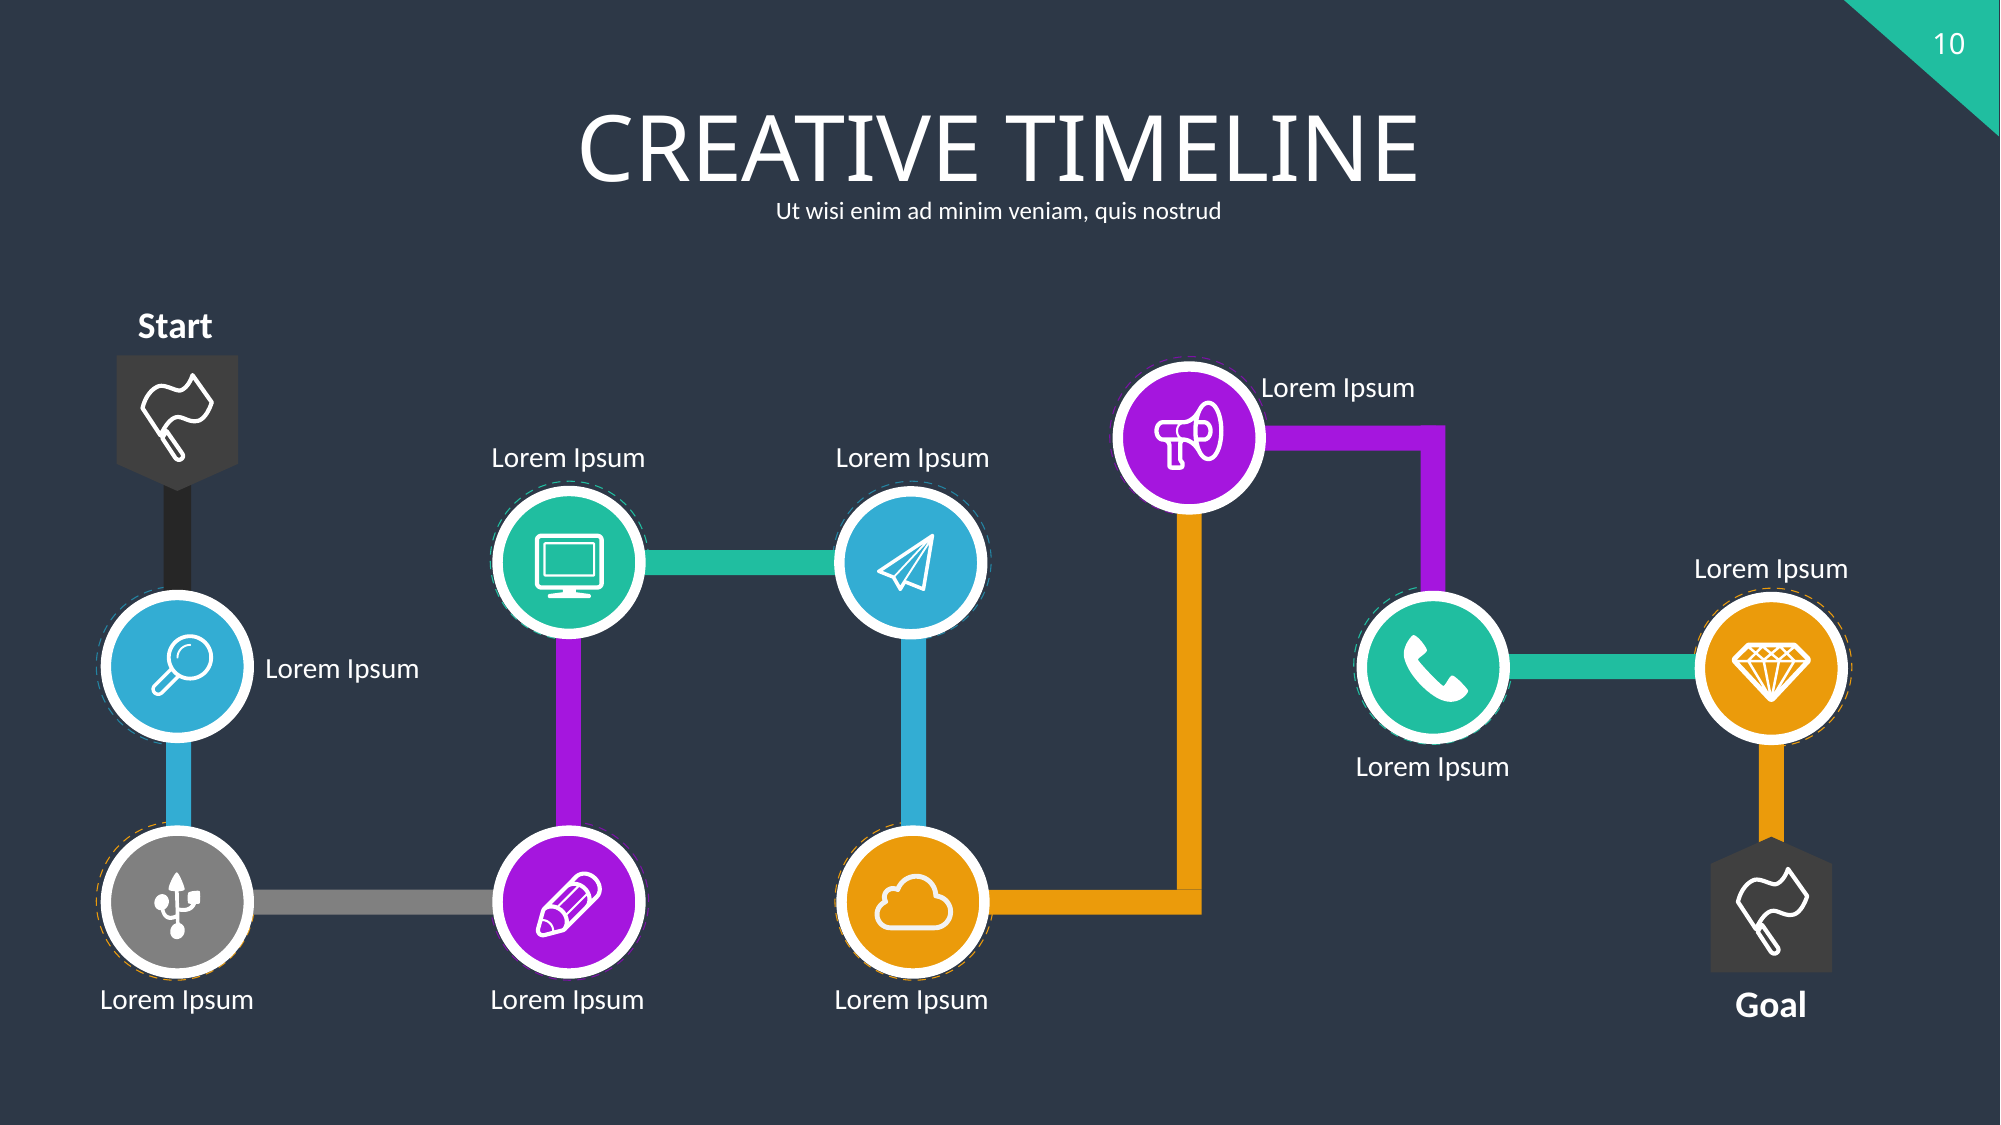

# CREATIVE TIMELINE
Ut wisi enim ad minim veniam, quis nostrud
Start
Lorem Ipsum
Lorem Ipsum
Lorem Ipsum
Lorem Ipsum
Lorem Ipsum
Lorem Ipsum
Goal
Lorem Ipsum
Lorem Ipsum
Lorem Ipsum